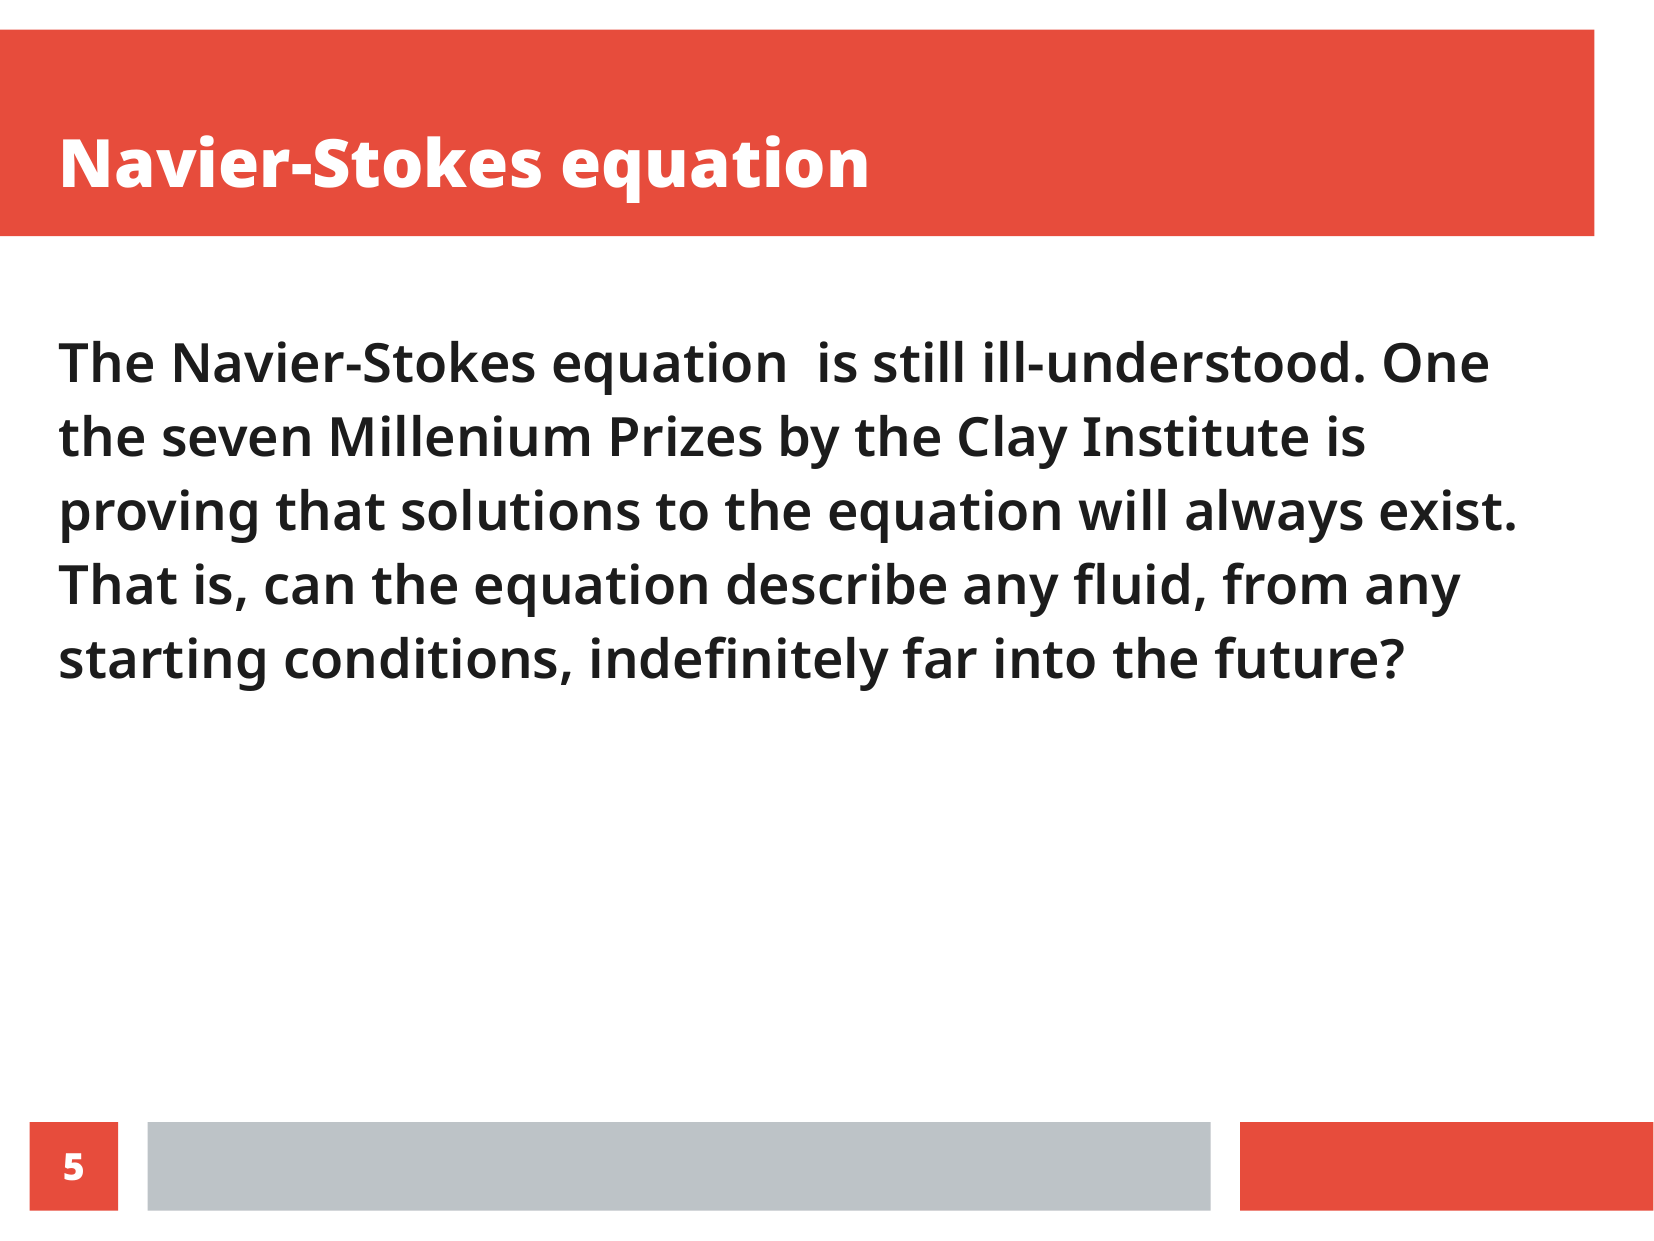

# Navier-Stokes equation
The Navier-Stokes equation is still ill-understood. One the seven Millenium Prizes by the Clay Institute is proving that solutions to the equation will always exist. That is, can the equation describe any fluid, from any starting conditions, indefinitely far into the future?
5